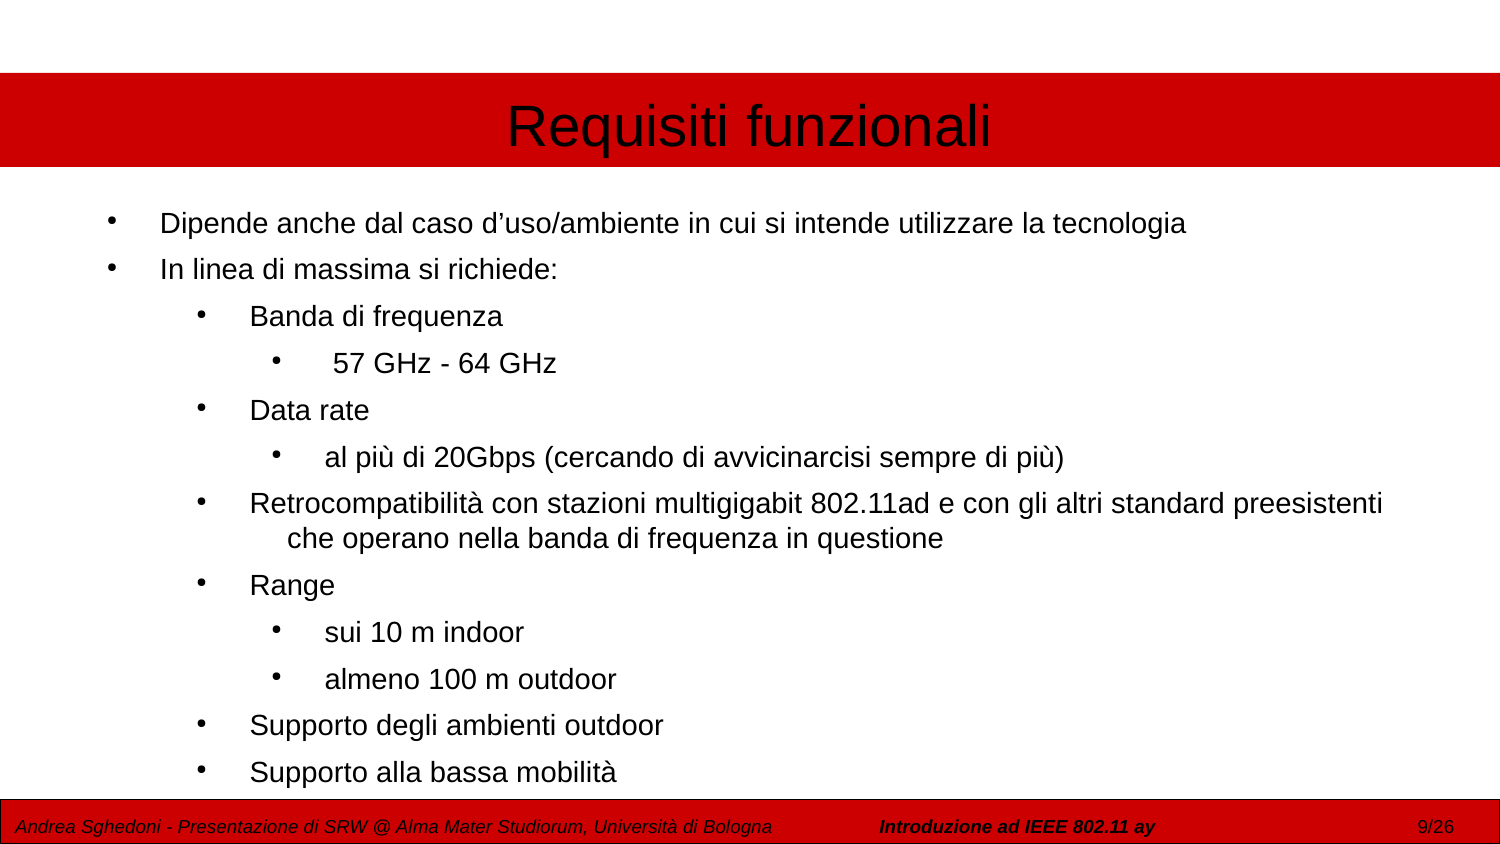

Requisiti funzionali
# Dipende anche dal caso d’uso/ambiente in cui si intende utilizzare la tecnologia
In linea di massima si richiede:
Banda di frequenza
 57 GHz - 64 GHz
Data rate
al più di 20Gbps (cercando di avvicinarcisi sempre di più)
Retrocompatibilità con stazioni multigigabit 802.11ad e con gli altri standard preesistenti che operano nella banda di frequenza in questione
Range
sui 10 m indoor
almeno 100 m outdoor
Supporto degli ambienti outdoor
Supporto alla bassa mobilità
Andrea Sghedoni - Presentazione di SRW @ Alma Mater Studiorum, Università di Bologna 	 Introduzione ad IEEE 802.11 ay 			9/26